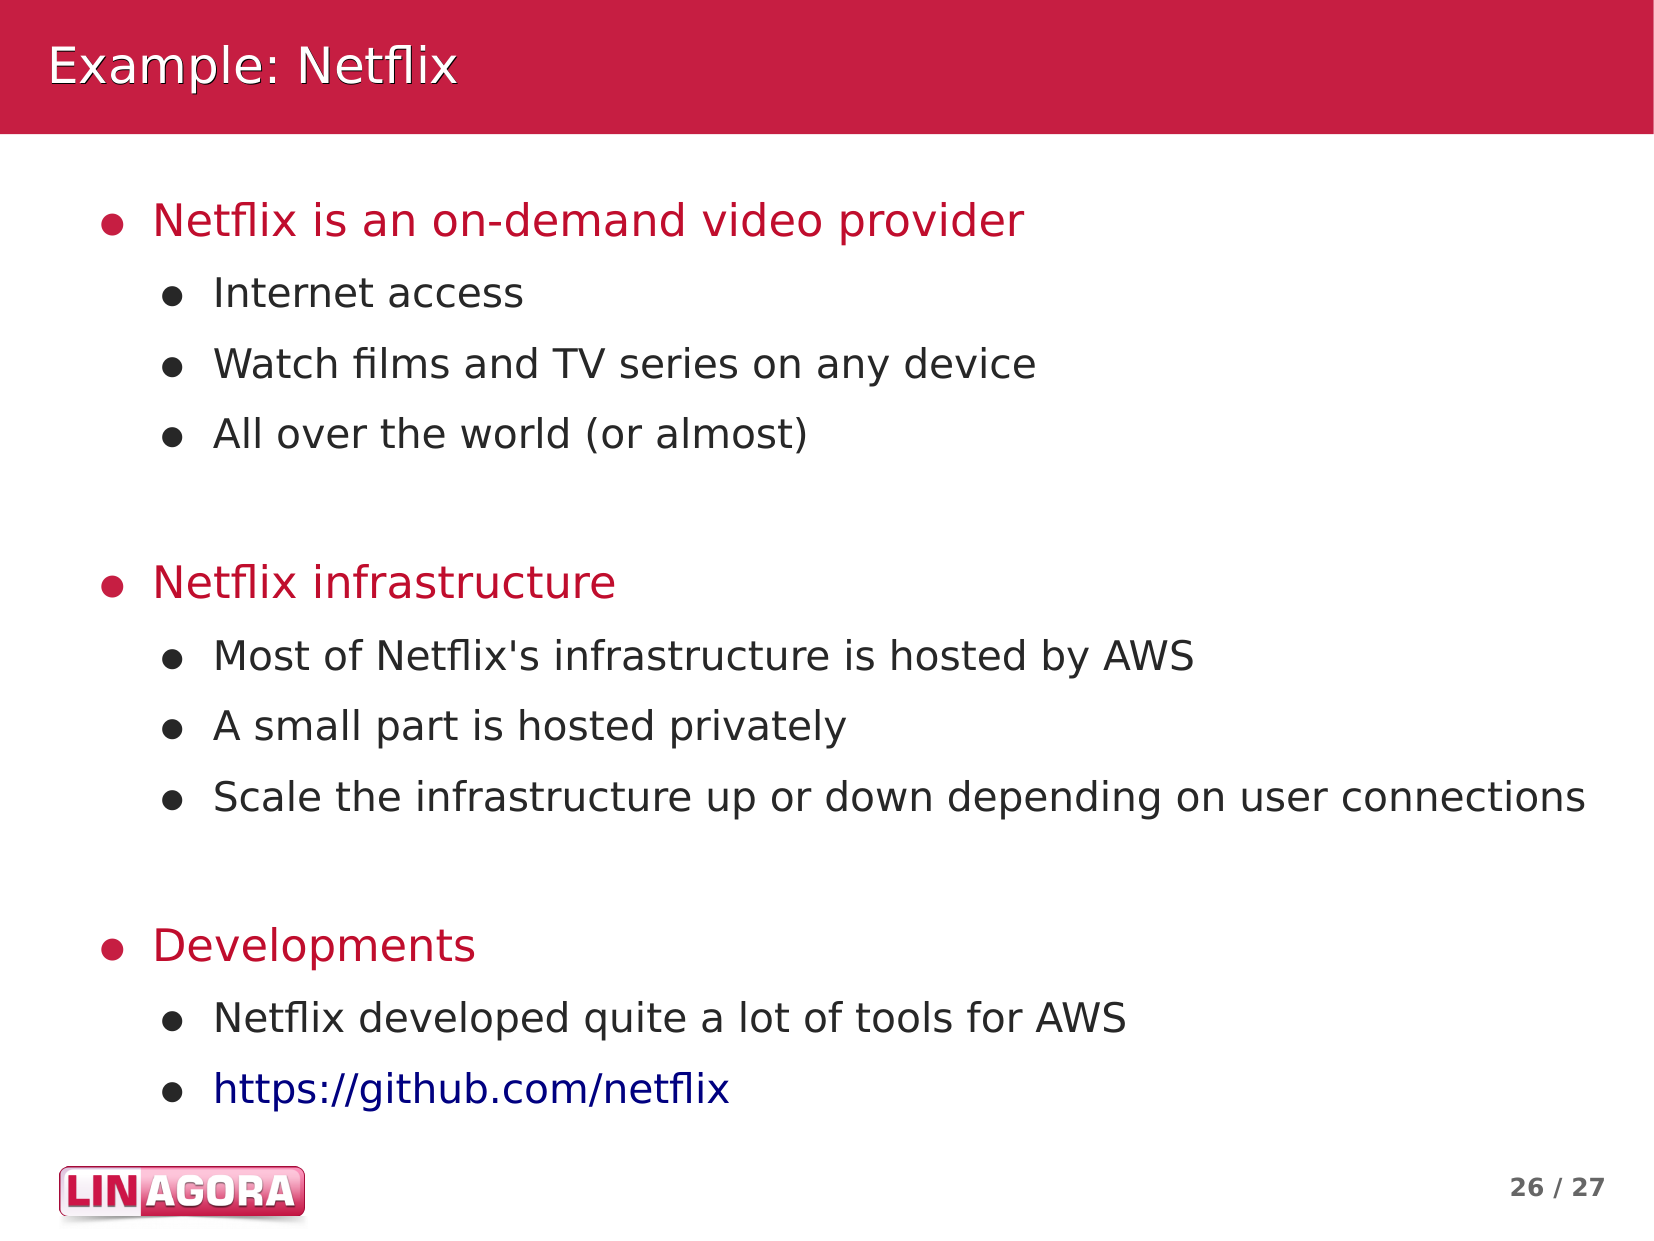

# Example: Netflix
Netflix is an on-demand video provider
Internet access
Watch films and TV series on any device
All over the world (or almost)
Netflix infrastructure
Most of Netflix's infrastructure is hosted by AWS
A small part is hosted privately
Scale the infrastructure up or down depending on user connections
Developments
Netflix developed quite a lot of tools for AWS
https://github.com/netflix